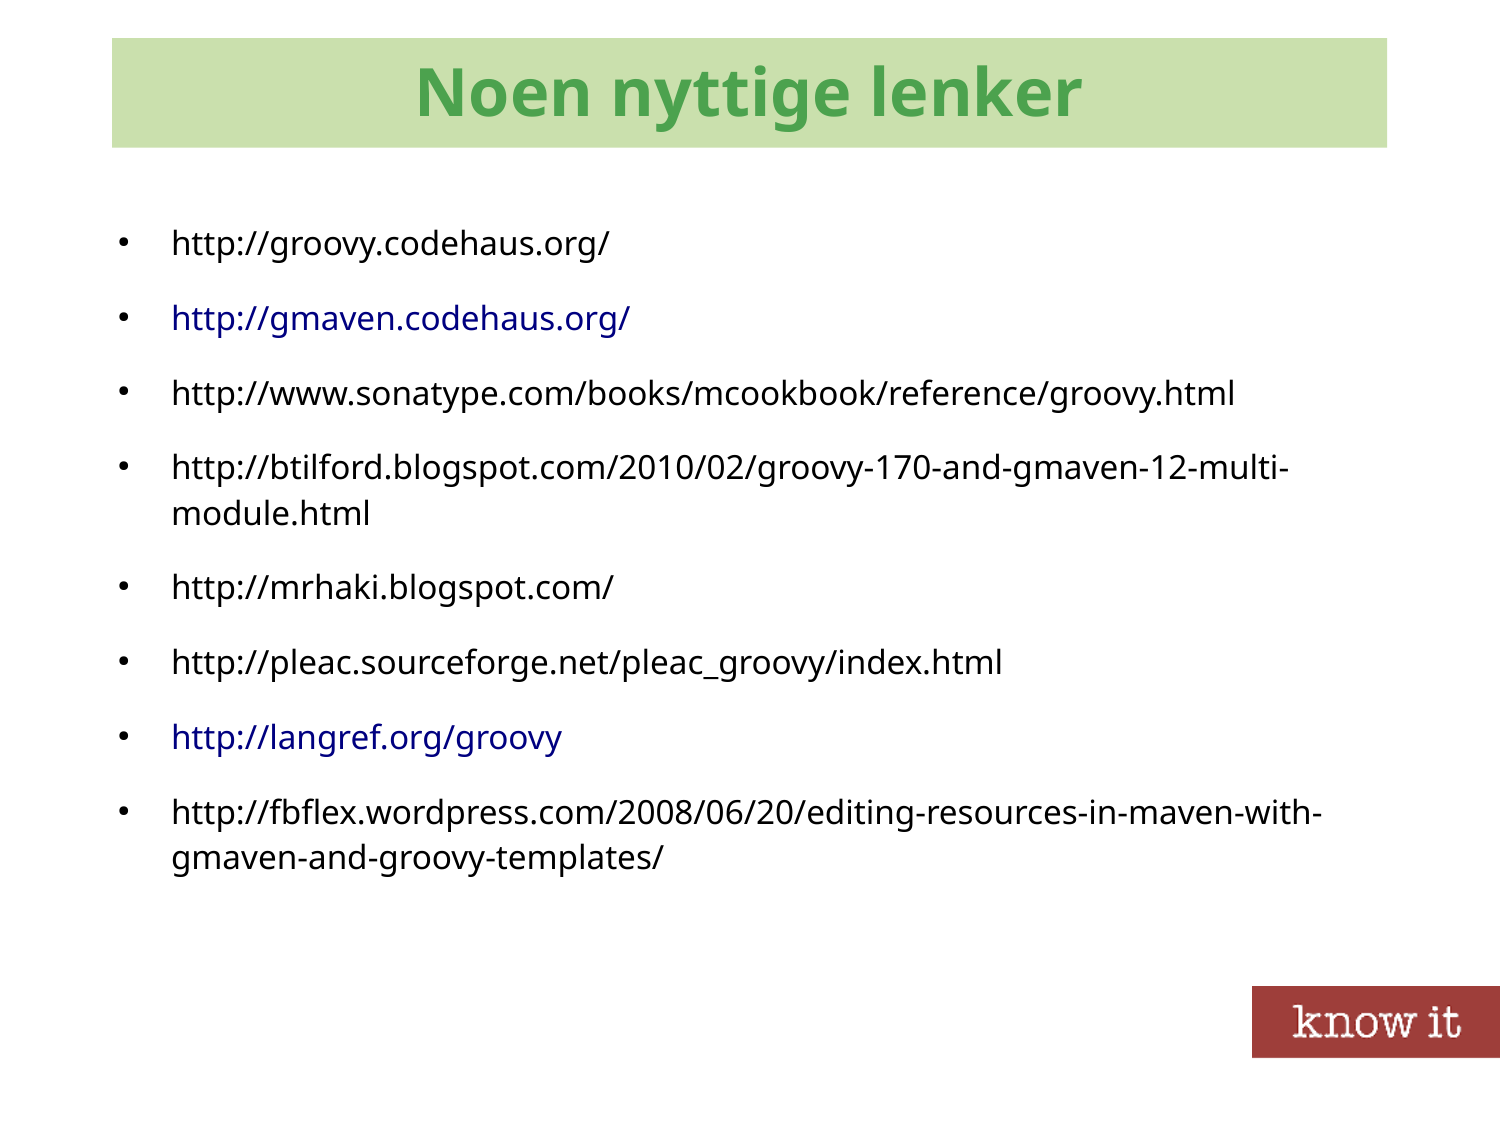

Noen nyttige lenker
# http://groovy.codehaus.org/
http://gmaven.codehaus.org/
http://www.sonatype.com/books/mcookbook/reference/groovy.html
http://btilford.blogspot.com/2010/02/groovy-170-and-gmaven-12-multi-module.html
http://mrhaki.blogspot.com/
http://pleac.sourceforge.net/pleac_groovy/index.html
http://langref.org/groovy
http://fbflex.wordpress.com/2008/06/20/editing-resources-in-maven-with-gmaven-and-groovy-templates/